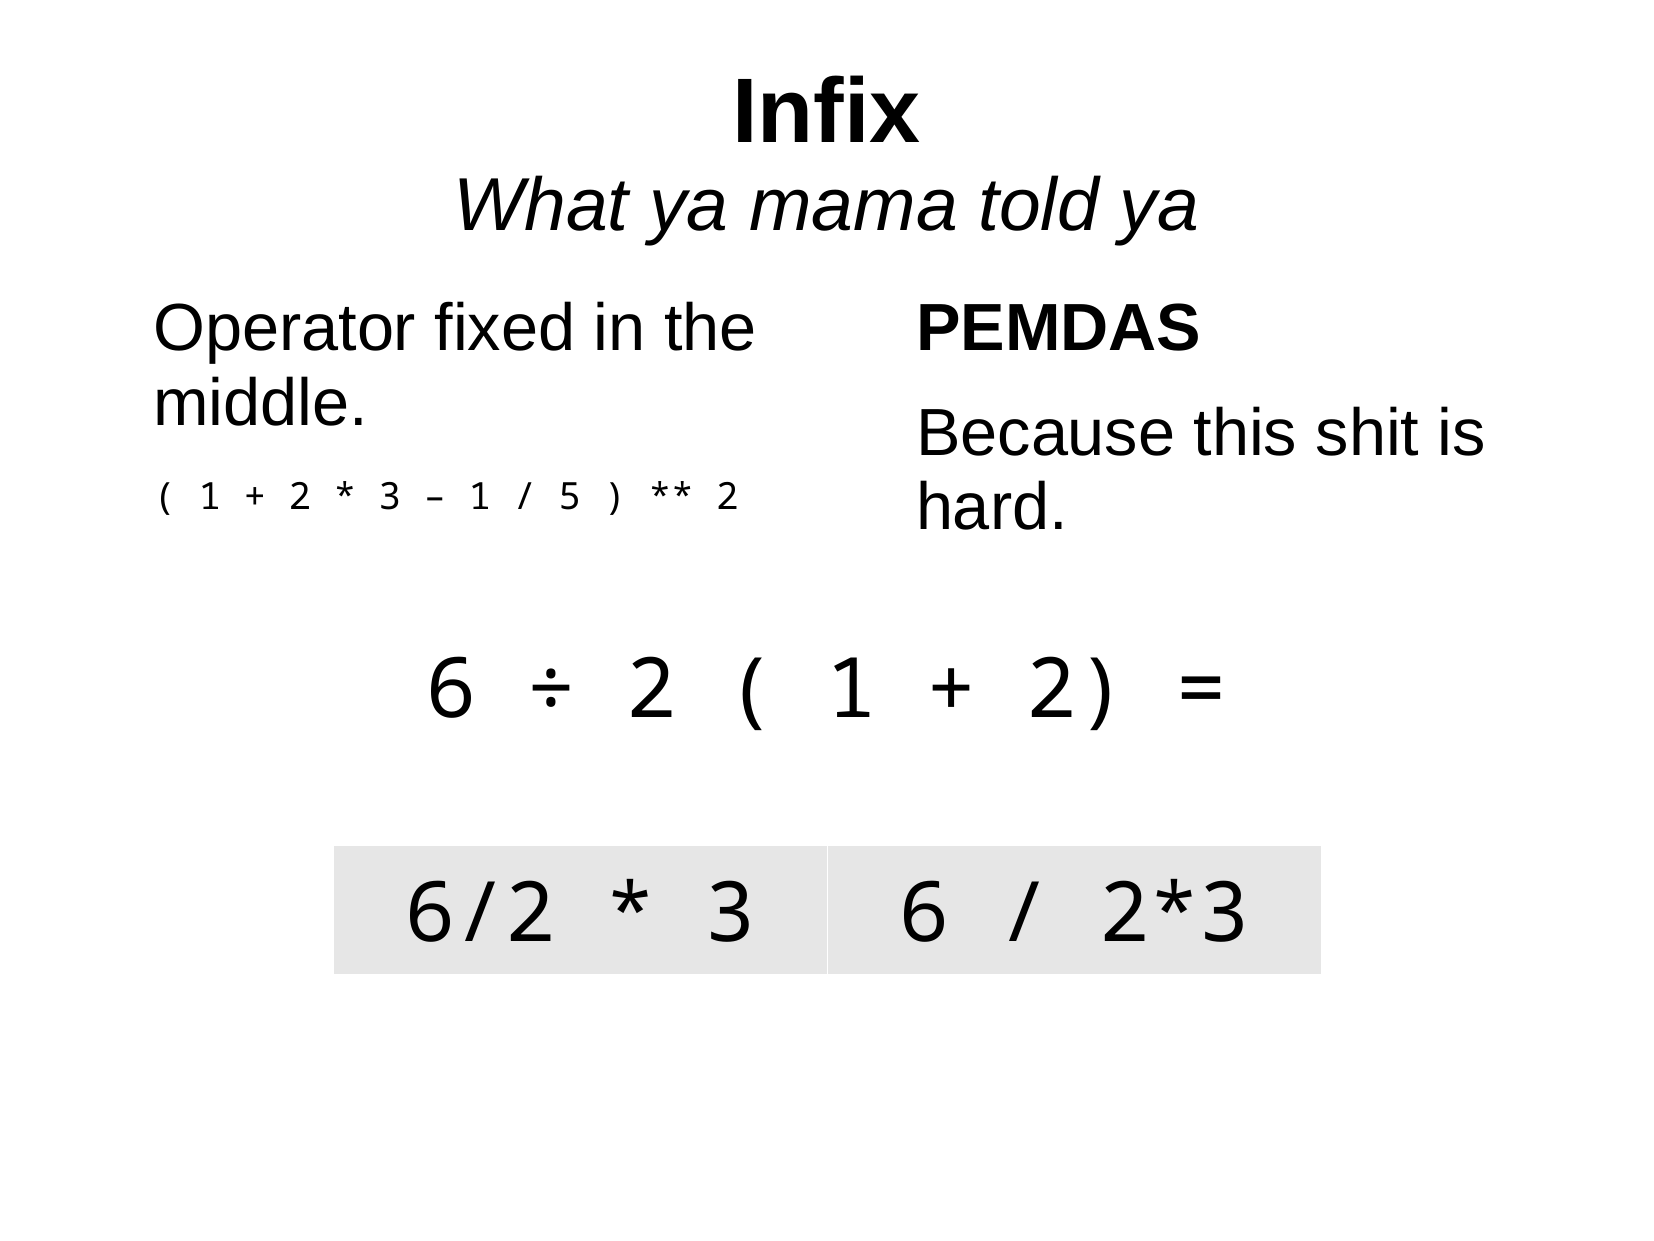

# Infix What ya mama told ya
Operator fixed in the middle.
( 1 + 2 * 3 – 1 / 5 ) ** 2
PEMDAS
Because this shit is hard.
6 ÷ 2 ( 1 + 2) =
| 6/2 \* 3 | 6 / 2\*3 |
| --- | --- |